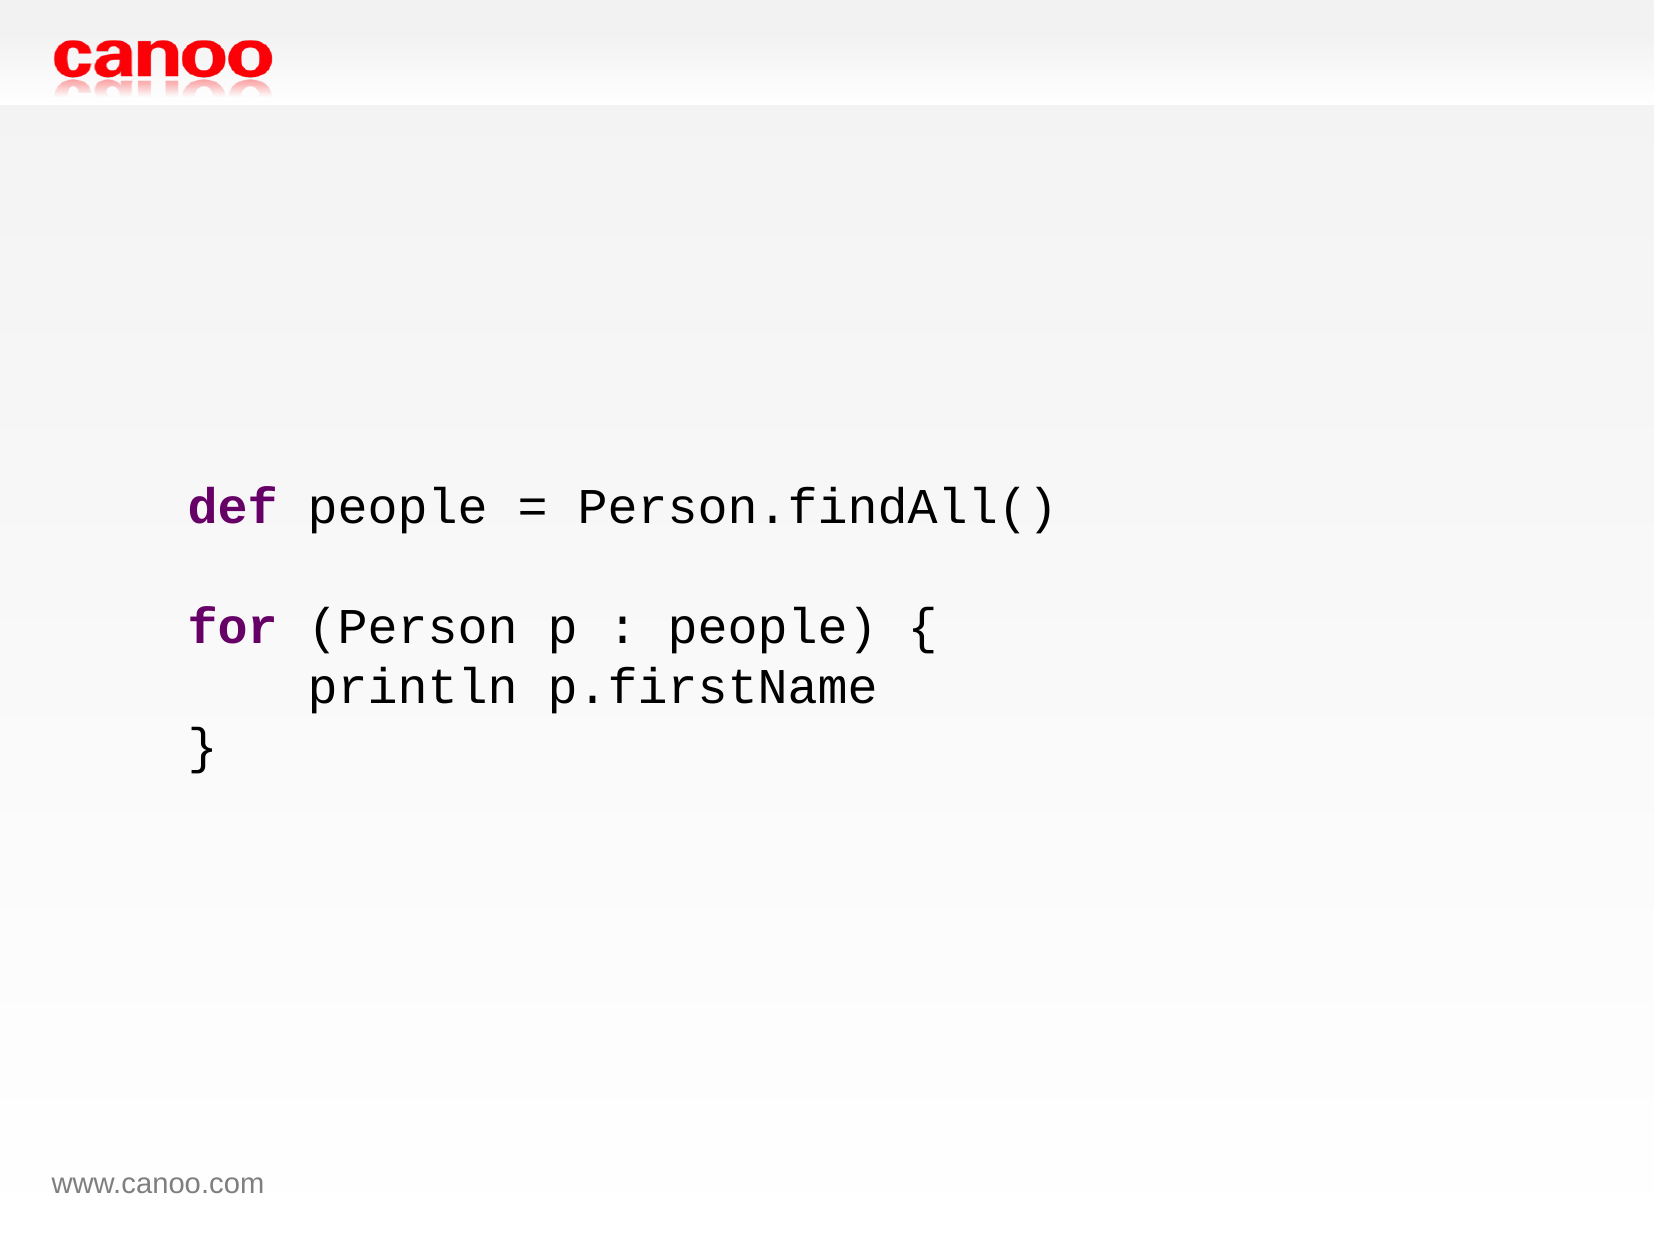

def people = Person.findAll()
for (Person p : people) {
 println p.firstName
}